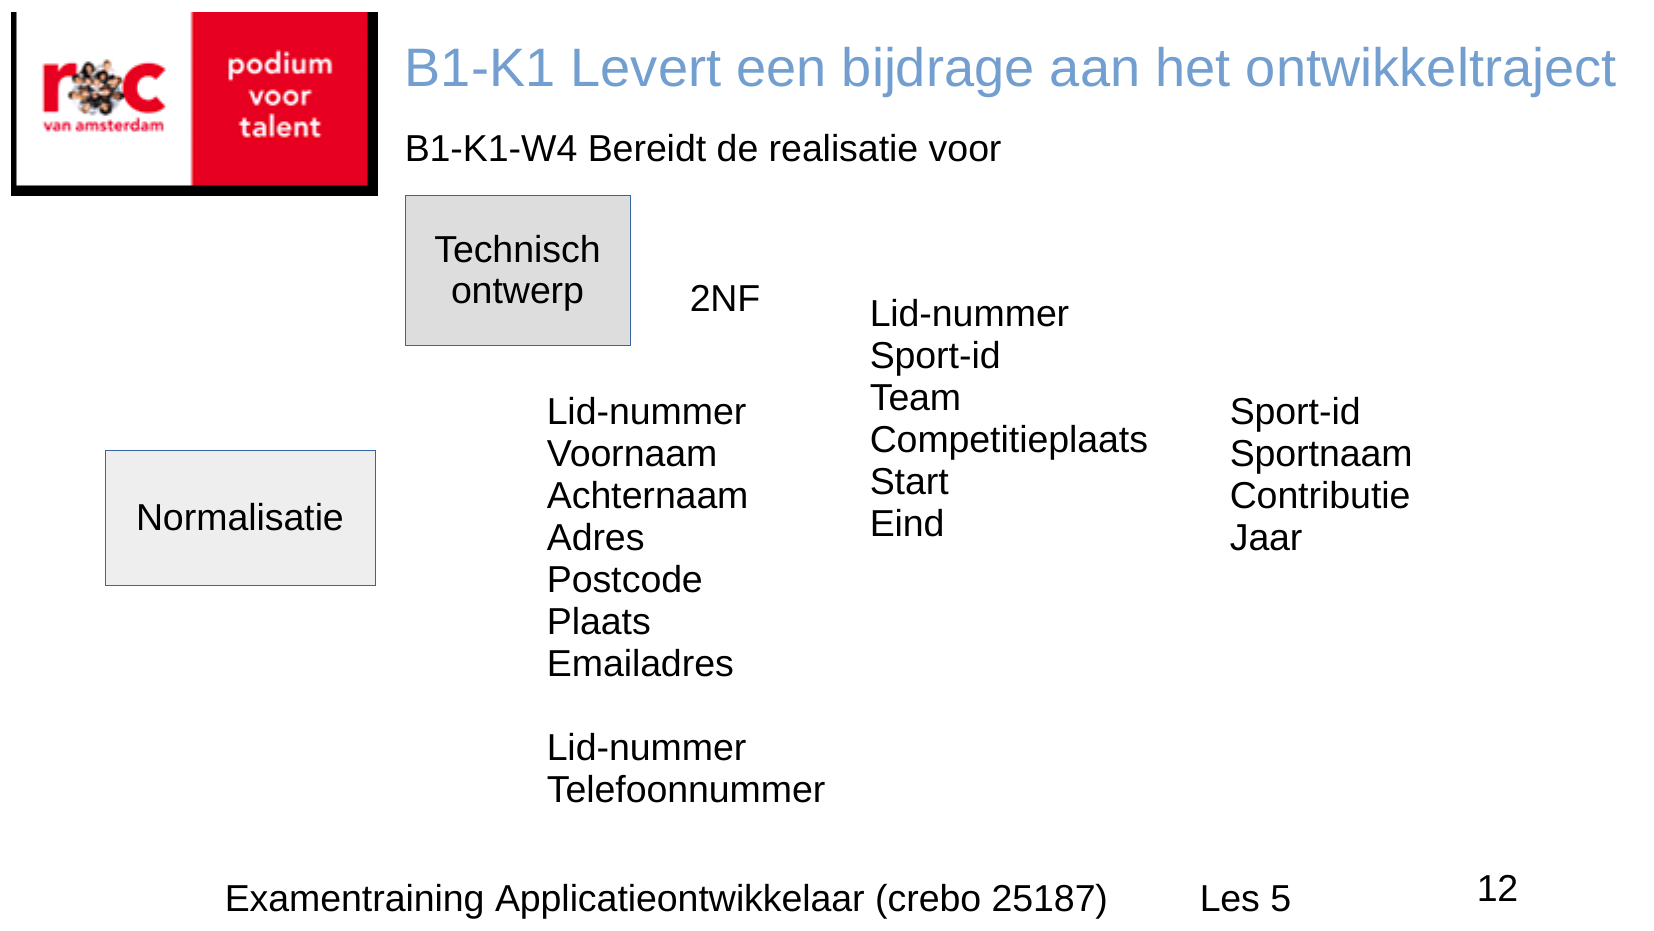

B1-K1 Levert een bijdrage aan het ontwikkeltraject
B1-K1-W4 Bereidt de realisatie voor
Technisch
ontwerp
2NF
Lid-nummer
Sport-id
Team
Competitieplaats
Start
Eind
Lid-nummer
Voornaam
Achternaam
Adres
Postcode
Plaats
Emailadres
Lid-nummer
Telefoonnummer
Sport-id
Sportnaam
Contributie
Jaar
Normalisatie
Examentraining Applicatieontwikkelaar (crebo 25187)
Les 5